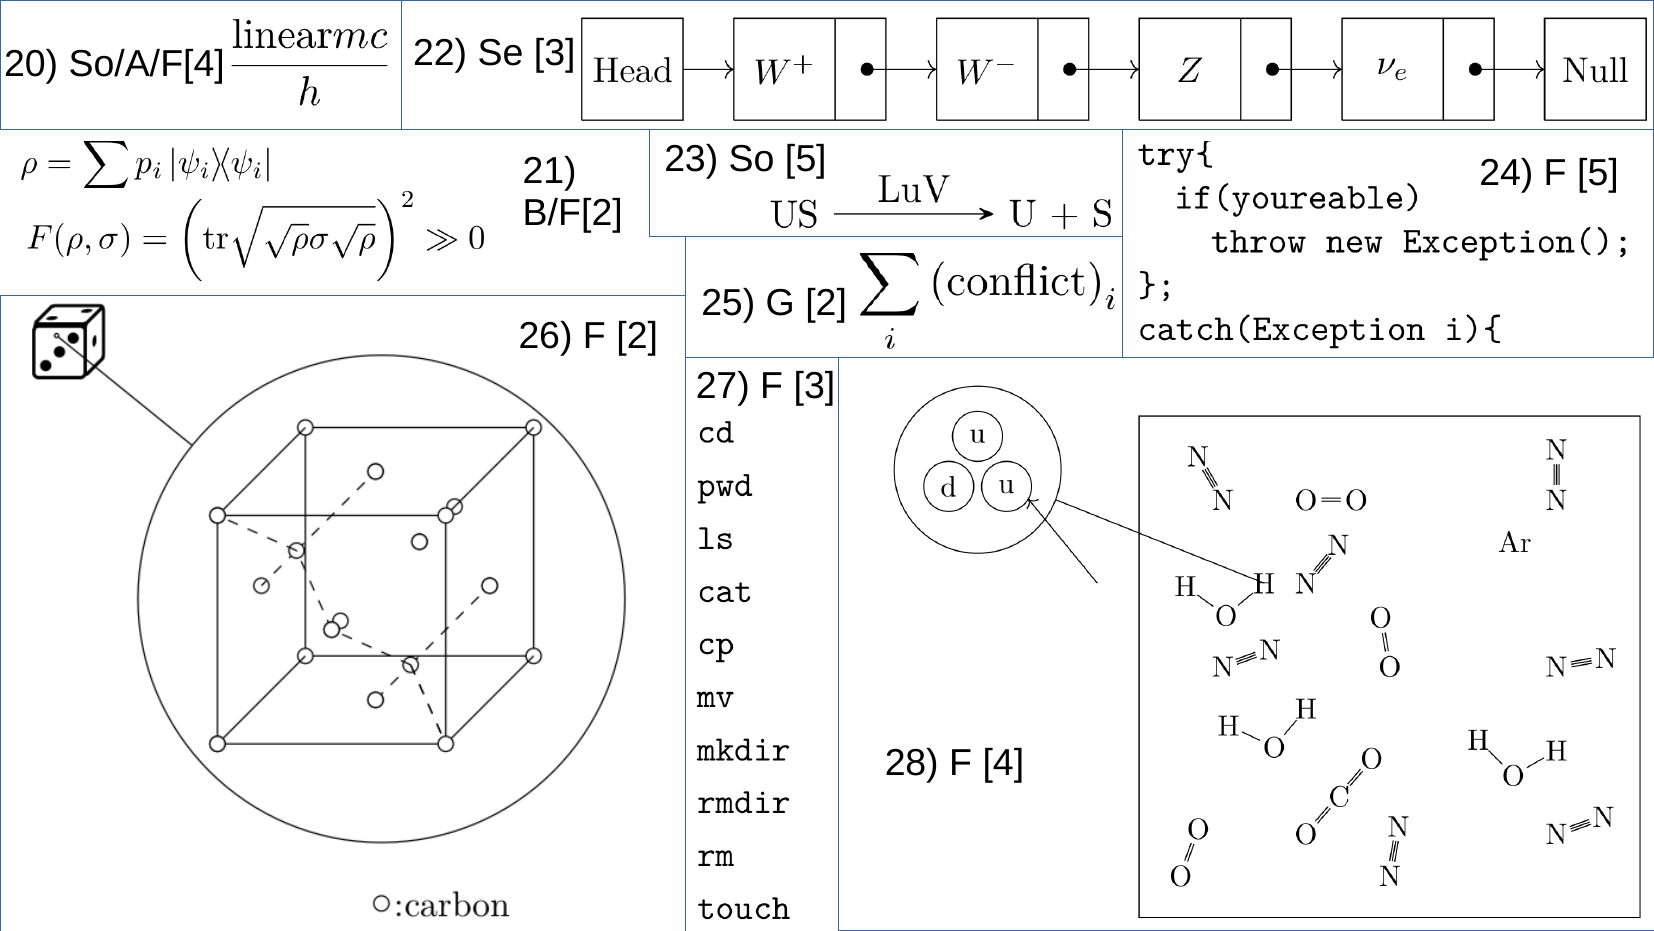

22) Se [3]
20) So/A/F[4]
23) So [5]
21)
B/F[2]
24) F [5]
25) G [2]
26) F [2]
27) F [3]
28) F [4]